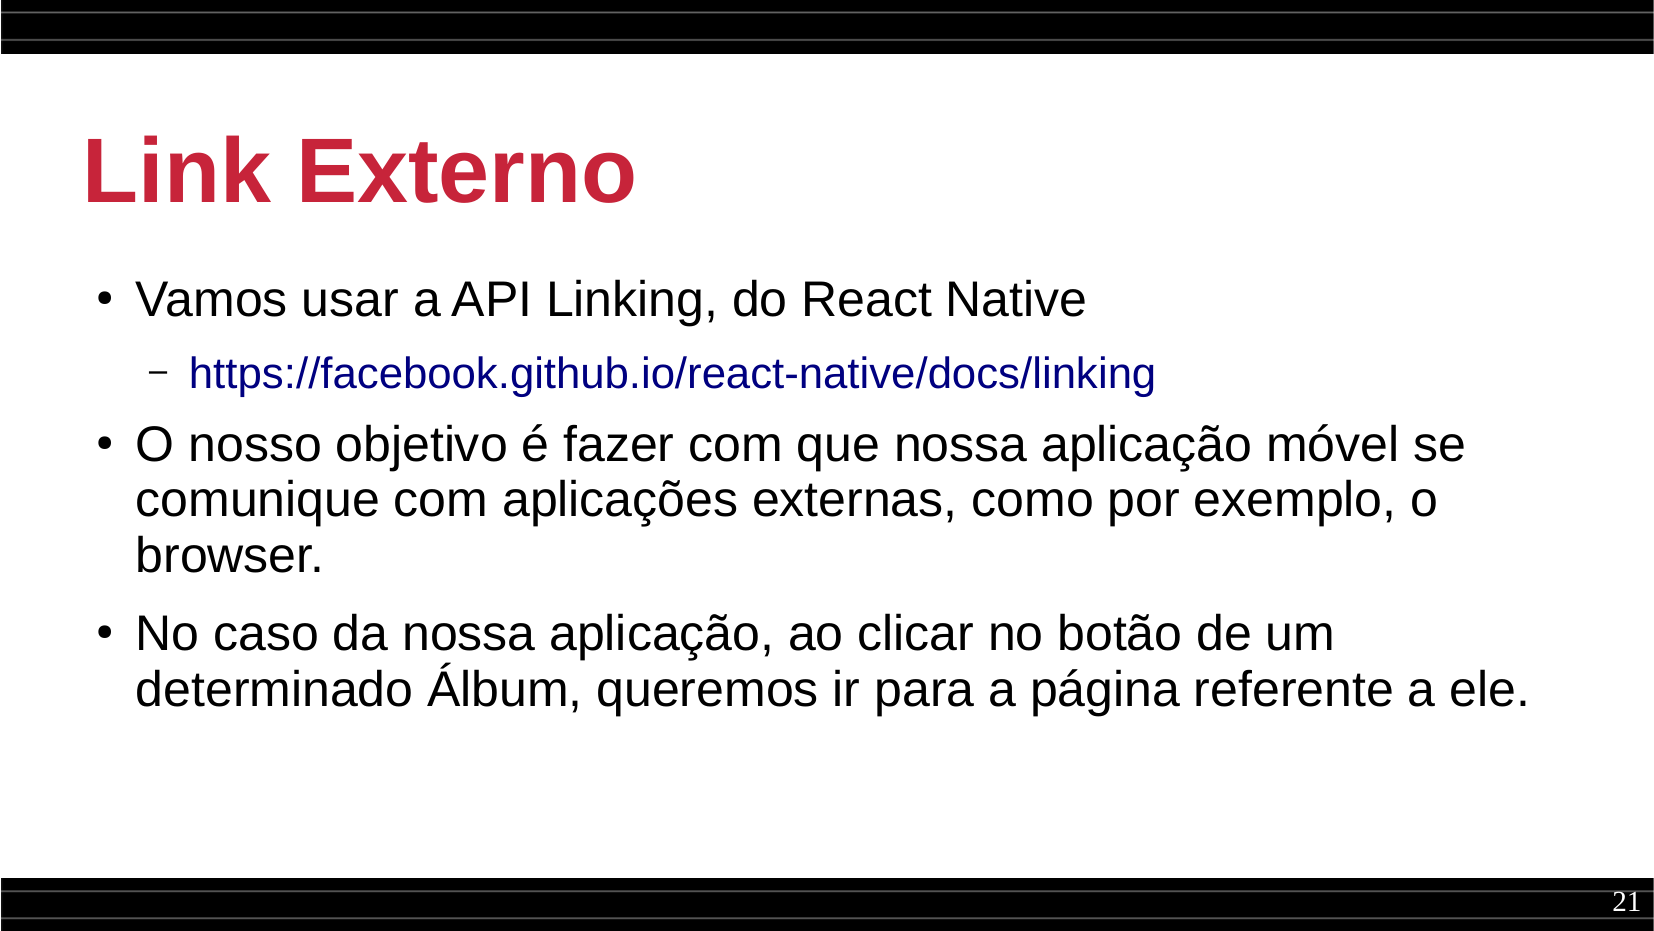

# Link Externo
Vamos usar a API Linking, do React Native
https://facebook.github.io/react-native/docs/linking
O nosso objetivo é fazer com que nossa aplicação móvel se comunique com aplicações externas, como por exemplo, o browser.
No caso da nossa aplicação, ao clicar no botão de um determinado Álbum, queremos ir para a página referente a ele.